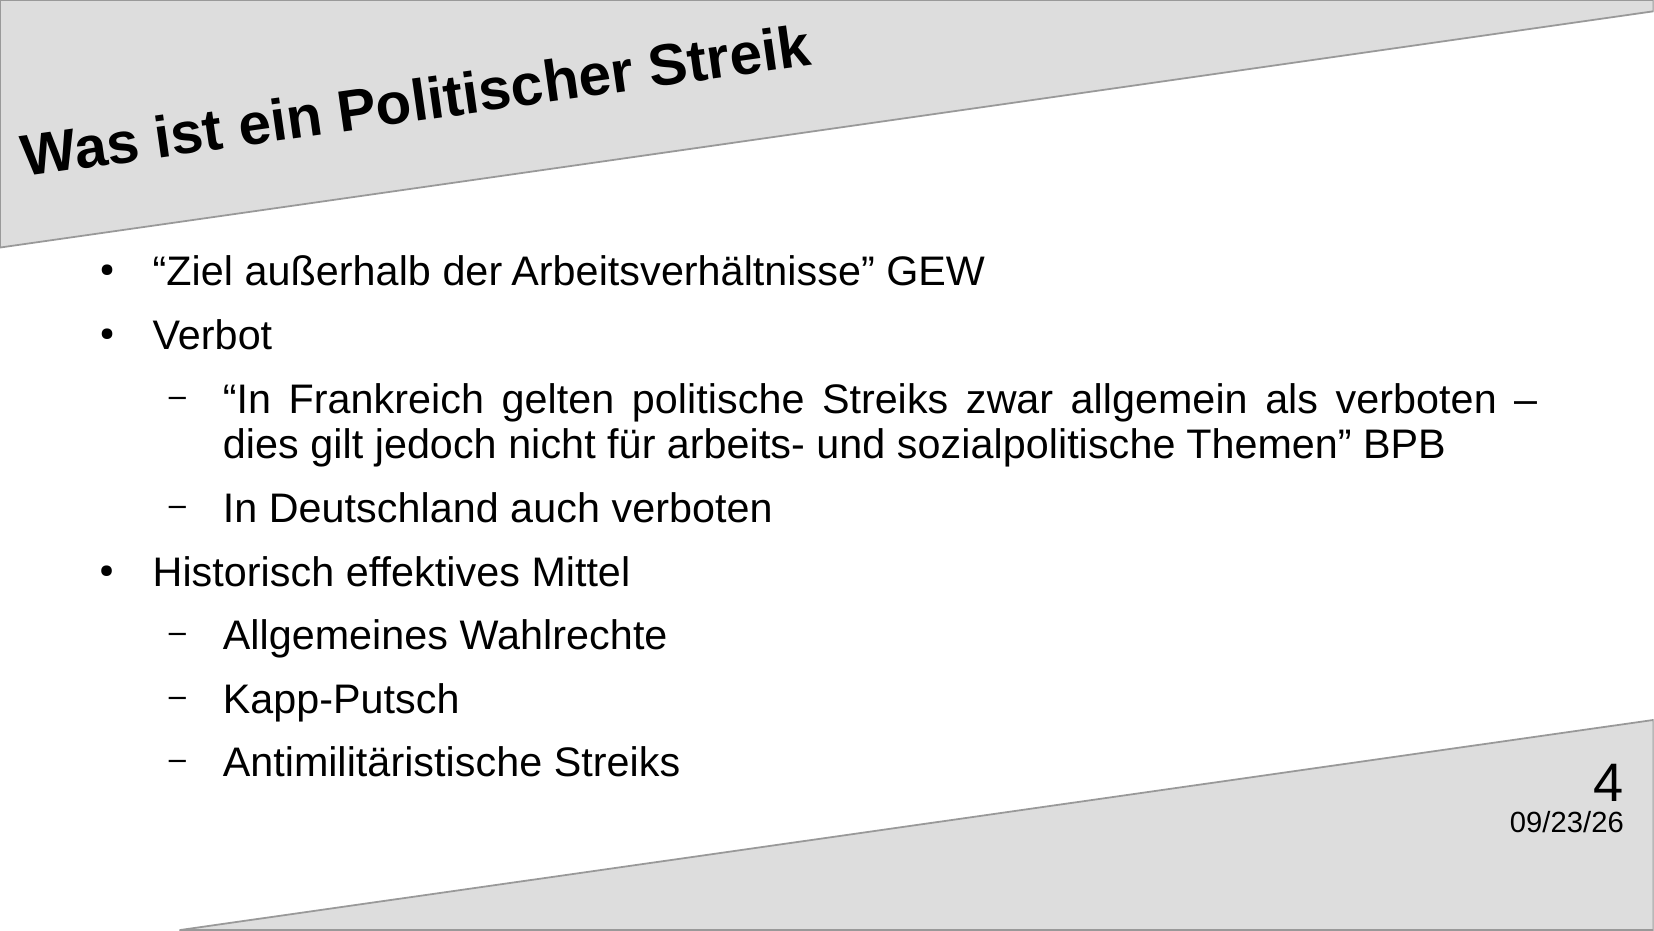

# Was ist ein Politischer Streik
“Ziel außerhalb der Arbeitsverhältnisse” GEW
Verbot
“In Frankreich gelten politische Streiks zwar allgemein als verboten – dies gilt jedoch nicht für arbeits- und sozialpolitische Themen” BPB
In Deutschland auch verboten
Historisch effektives Mittel
Allgemeines Wahlrechte
Kapp-Putsch
Antimilitäristische Streiks
4